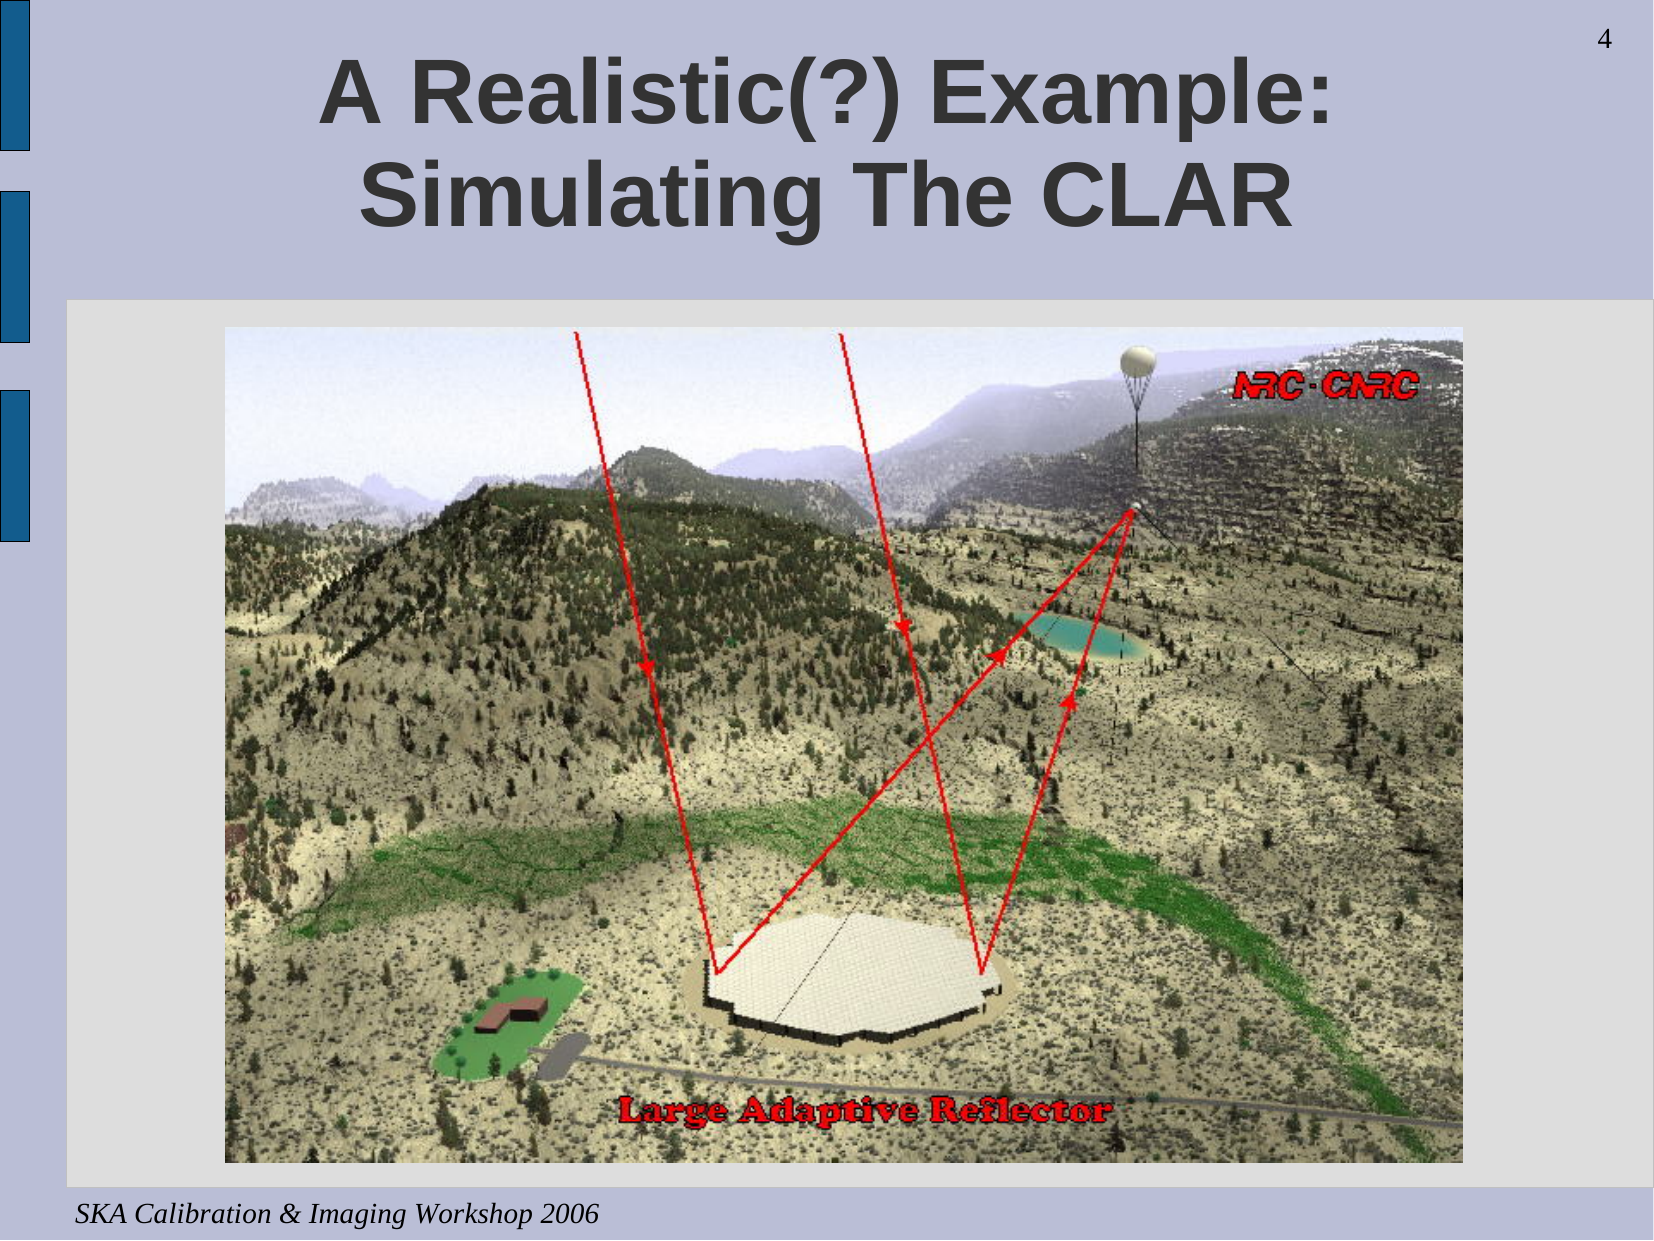

4
# A Realistic(?) Example: Simulating The CLAR
SKA Calibration & Imaging Workshop 2006